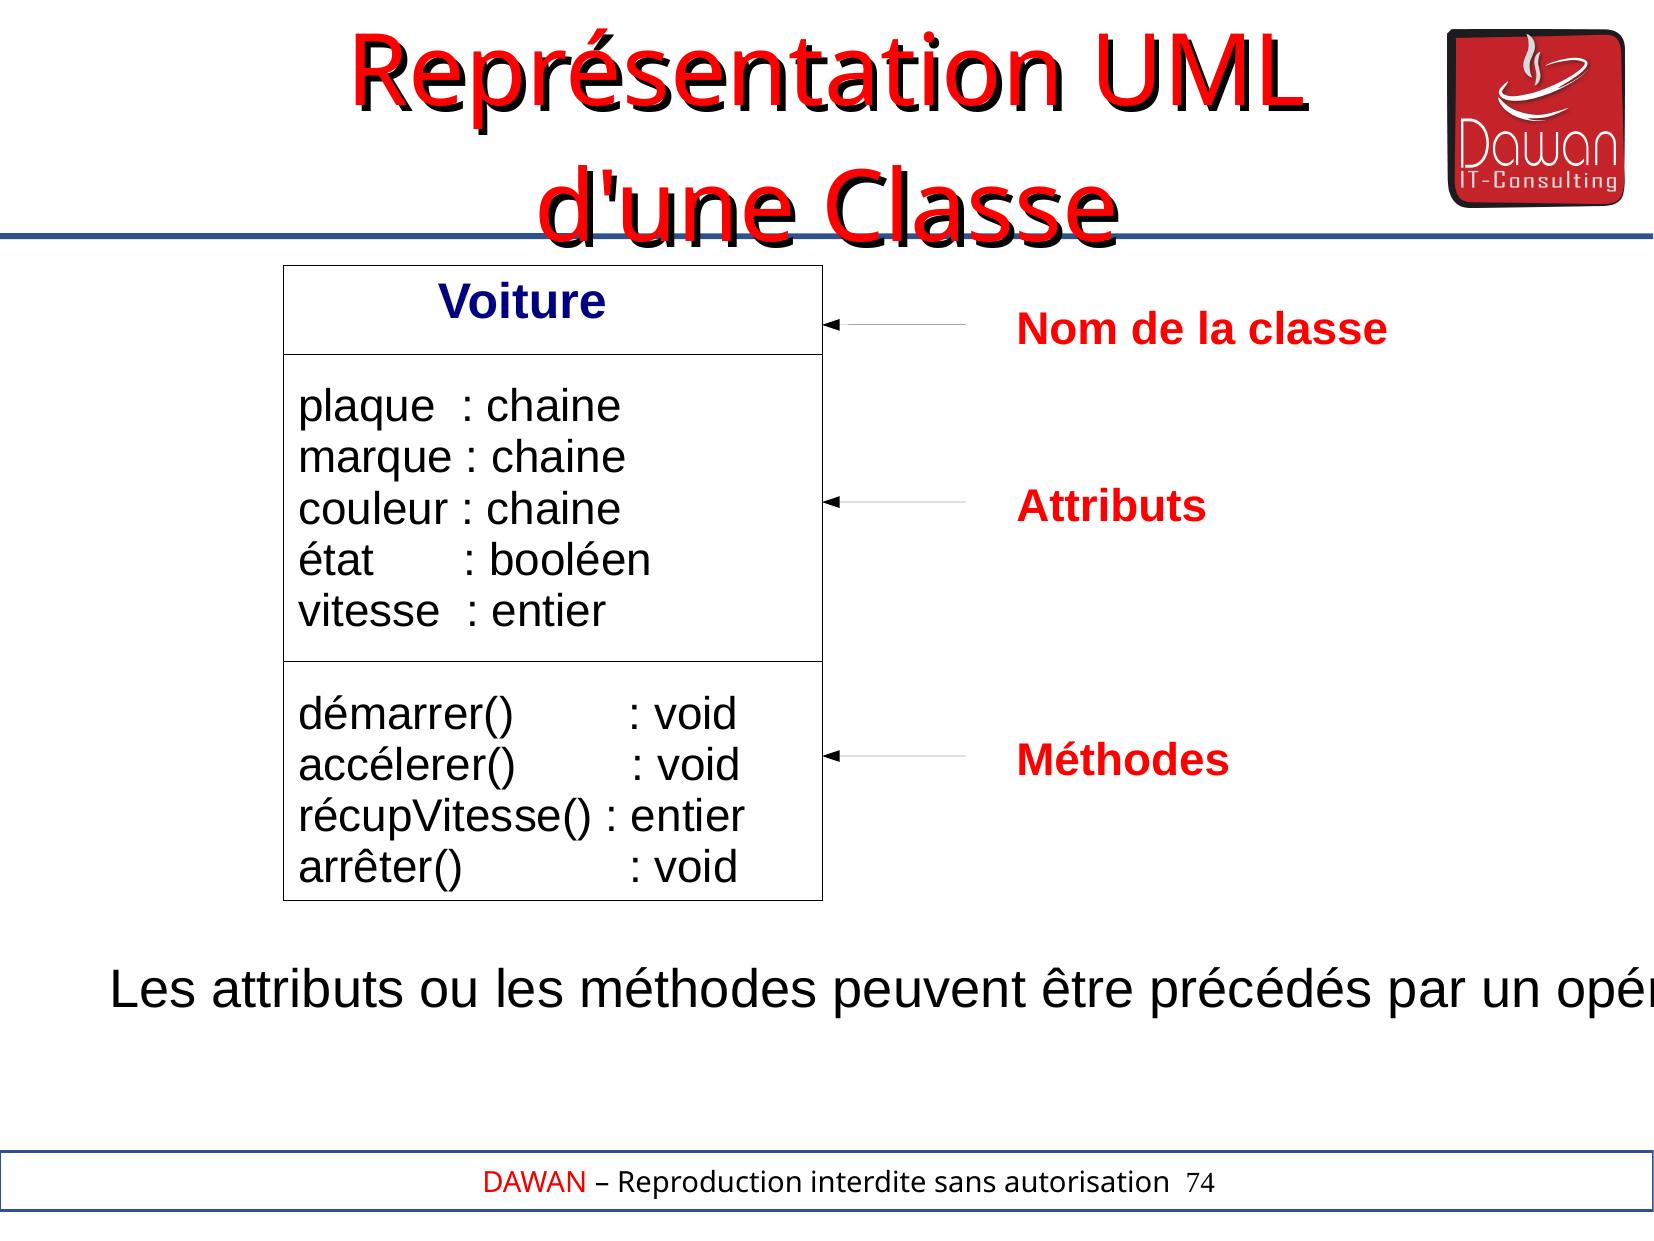

Représentation UML
d'une Classe
Voiture
plaque : chaine
marque : chaine
couleur : chaine
état : booléen
vitesse : entier
démarrer() : void
accélerer() : void
récupVitesse() : entier
arrêter() : void
Nom de la classe
Attributs
Méthodes
Les attributs ou les méthodes peuvent être précédés par un opérateur (+, #, -) pour indiquer le niveau de visibilité